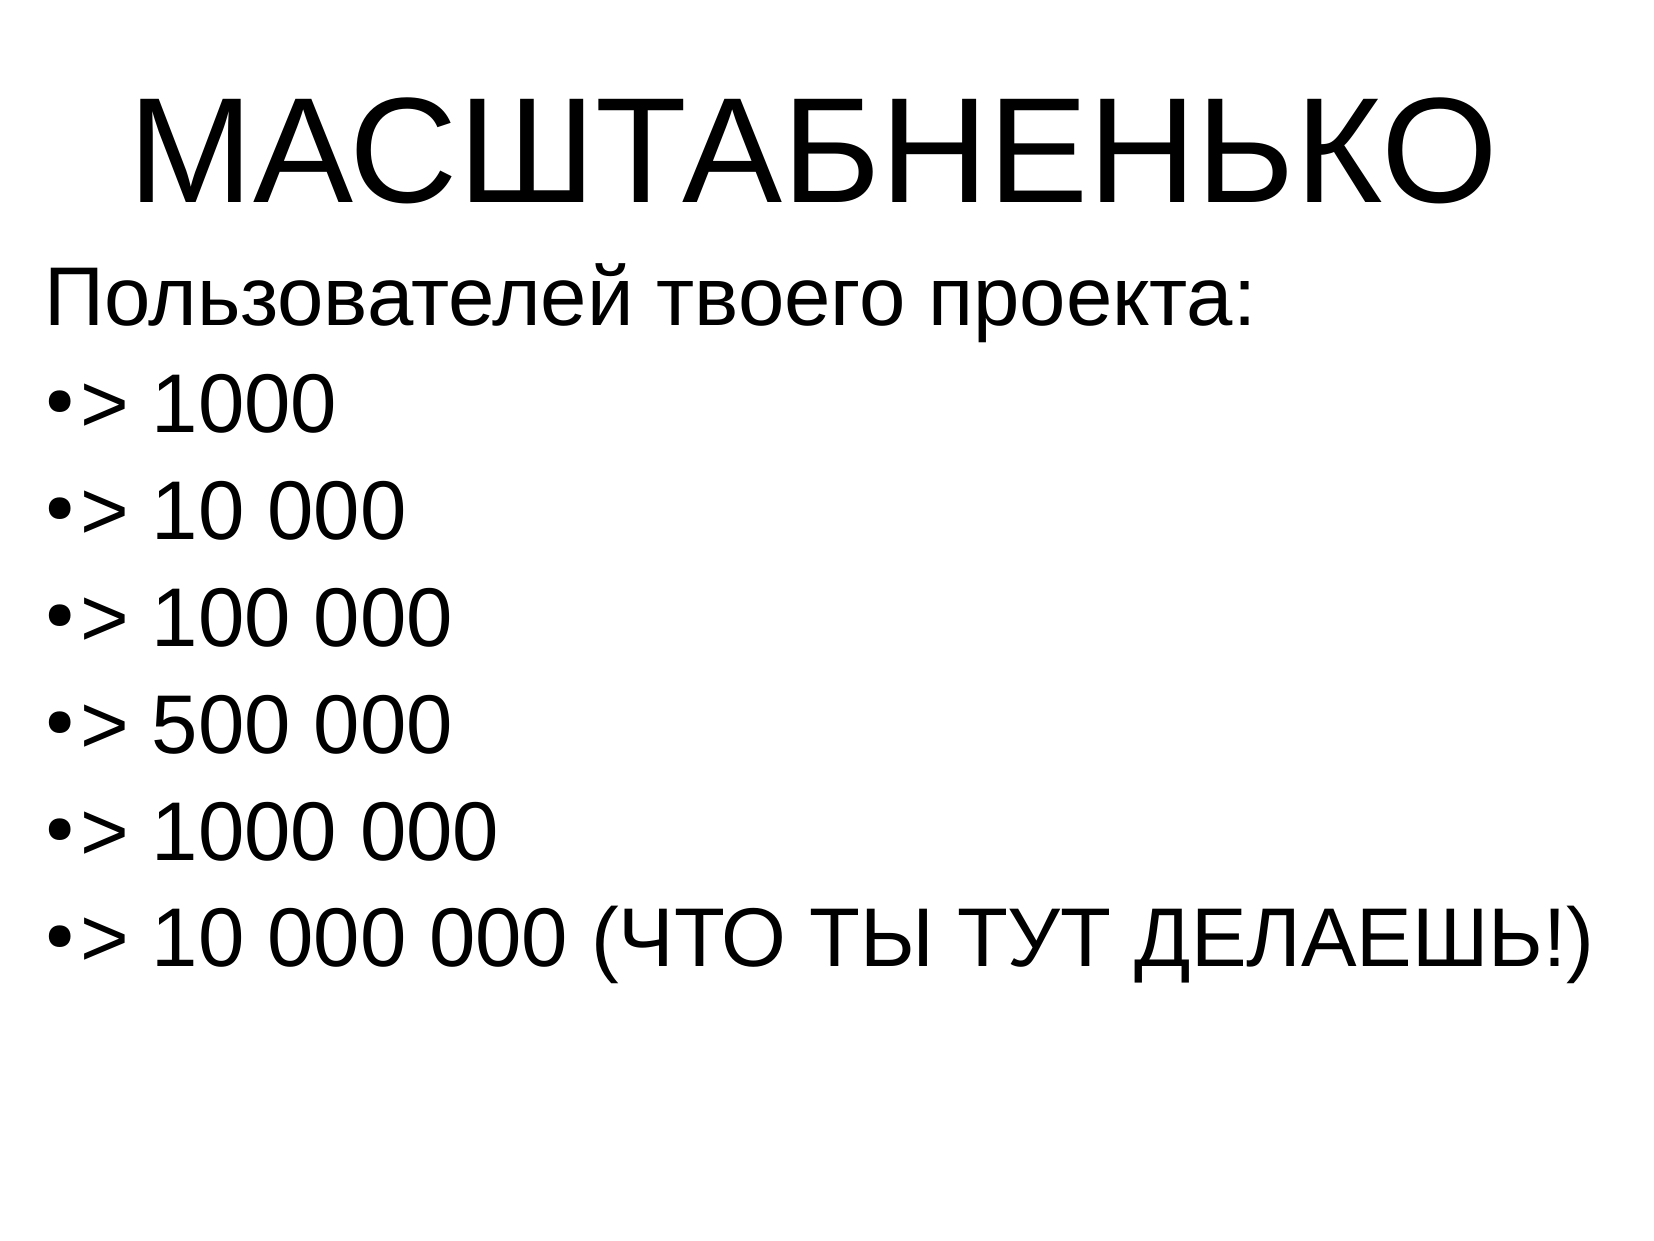

# МАСШТАБНЕНЬКО
Пользователей твоего проекта:
> 1000
> 10 000
> 100 000
> 500 000
> 1000 000
> 10 000 000 (ЧТО ТЫ ТУТ ДЕЛАЕШЬ!)